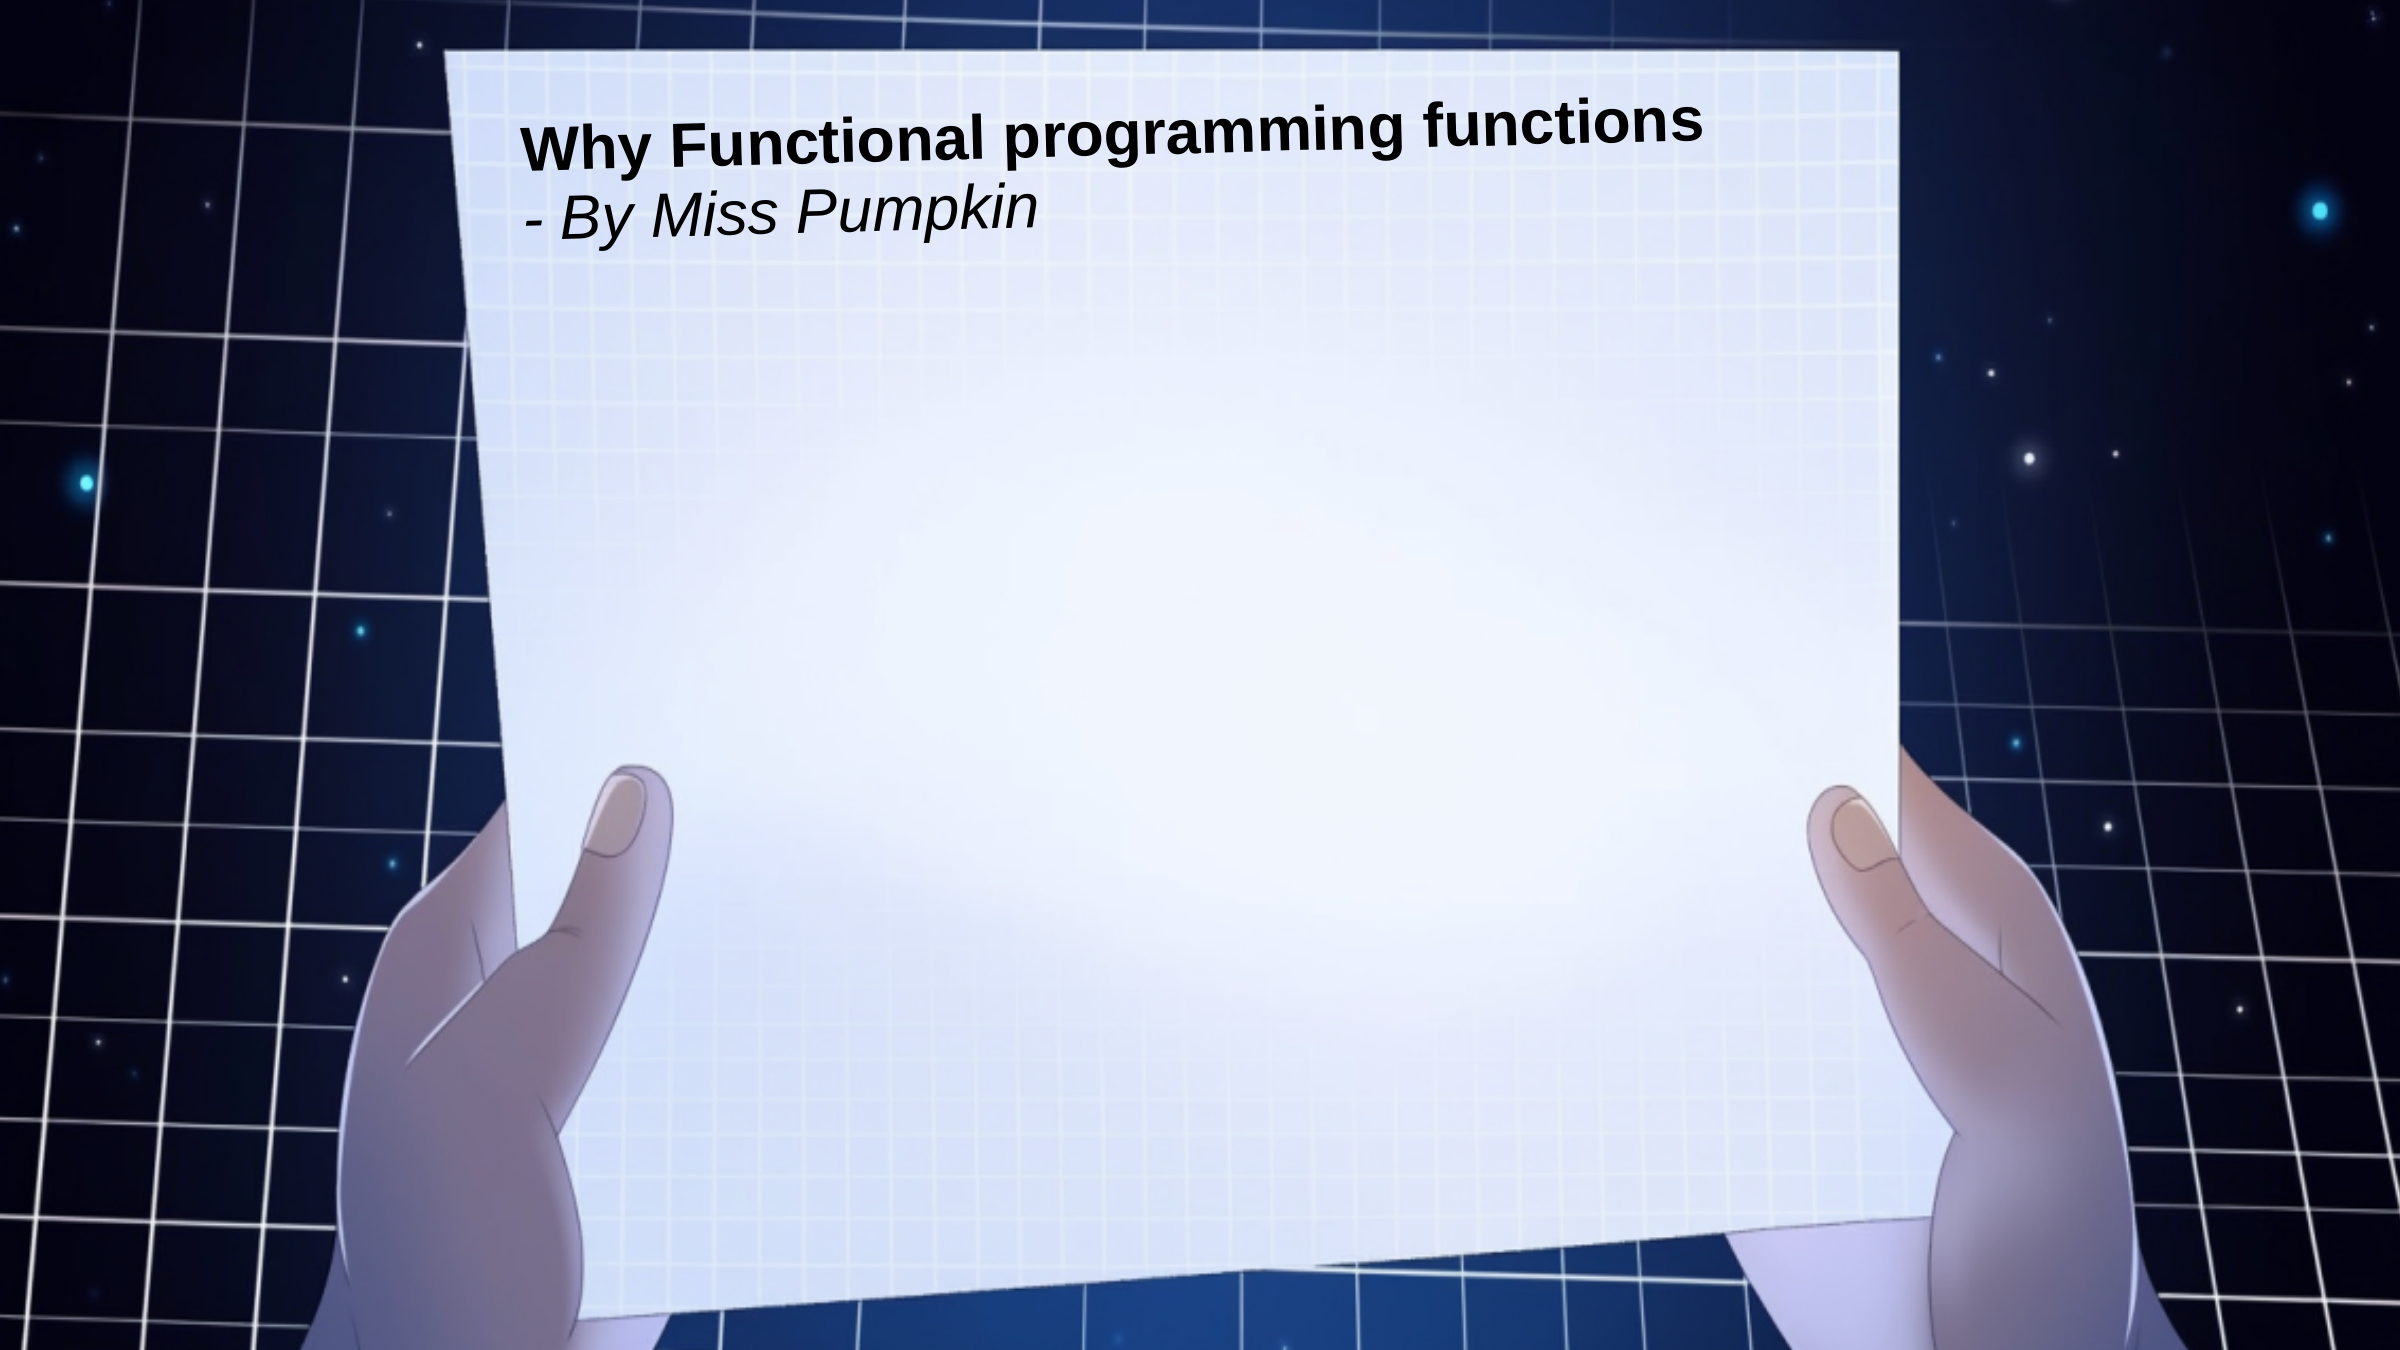

Why Functional programming functions
- By Miss Pumpkin